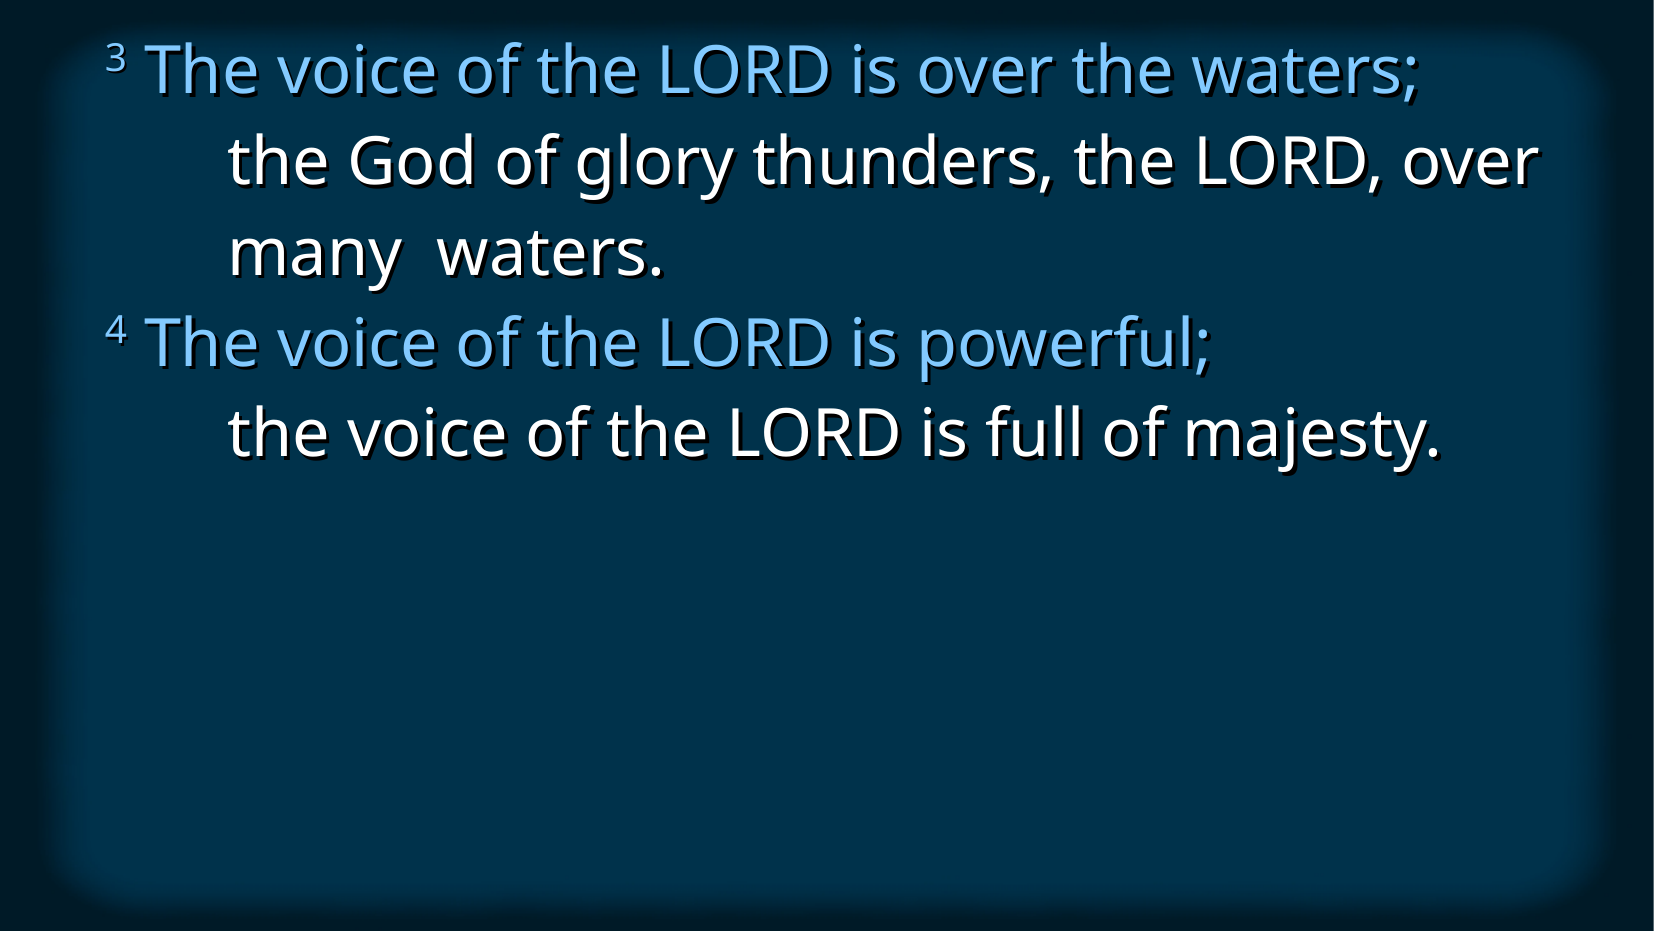

3 The voice of the LORD is over the waters;
 the God of glory thunders, the LORD, over
 many waters.
4 The voice of the LORD is powerful;
 the voice of the LORD is full of majesty.